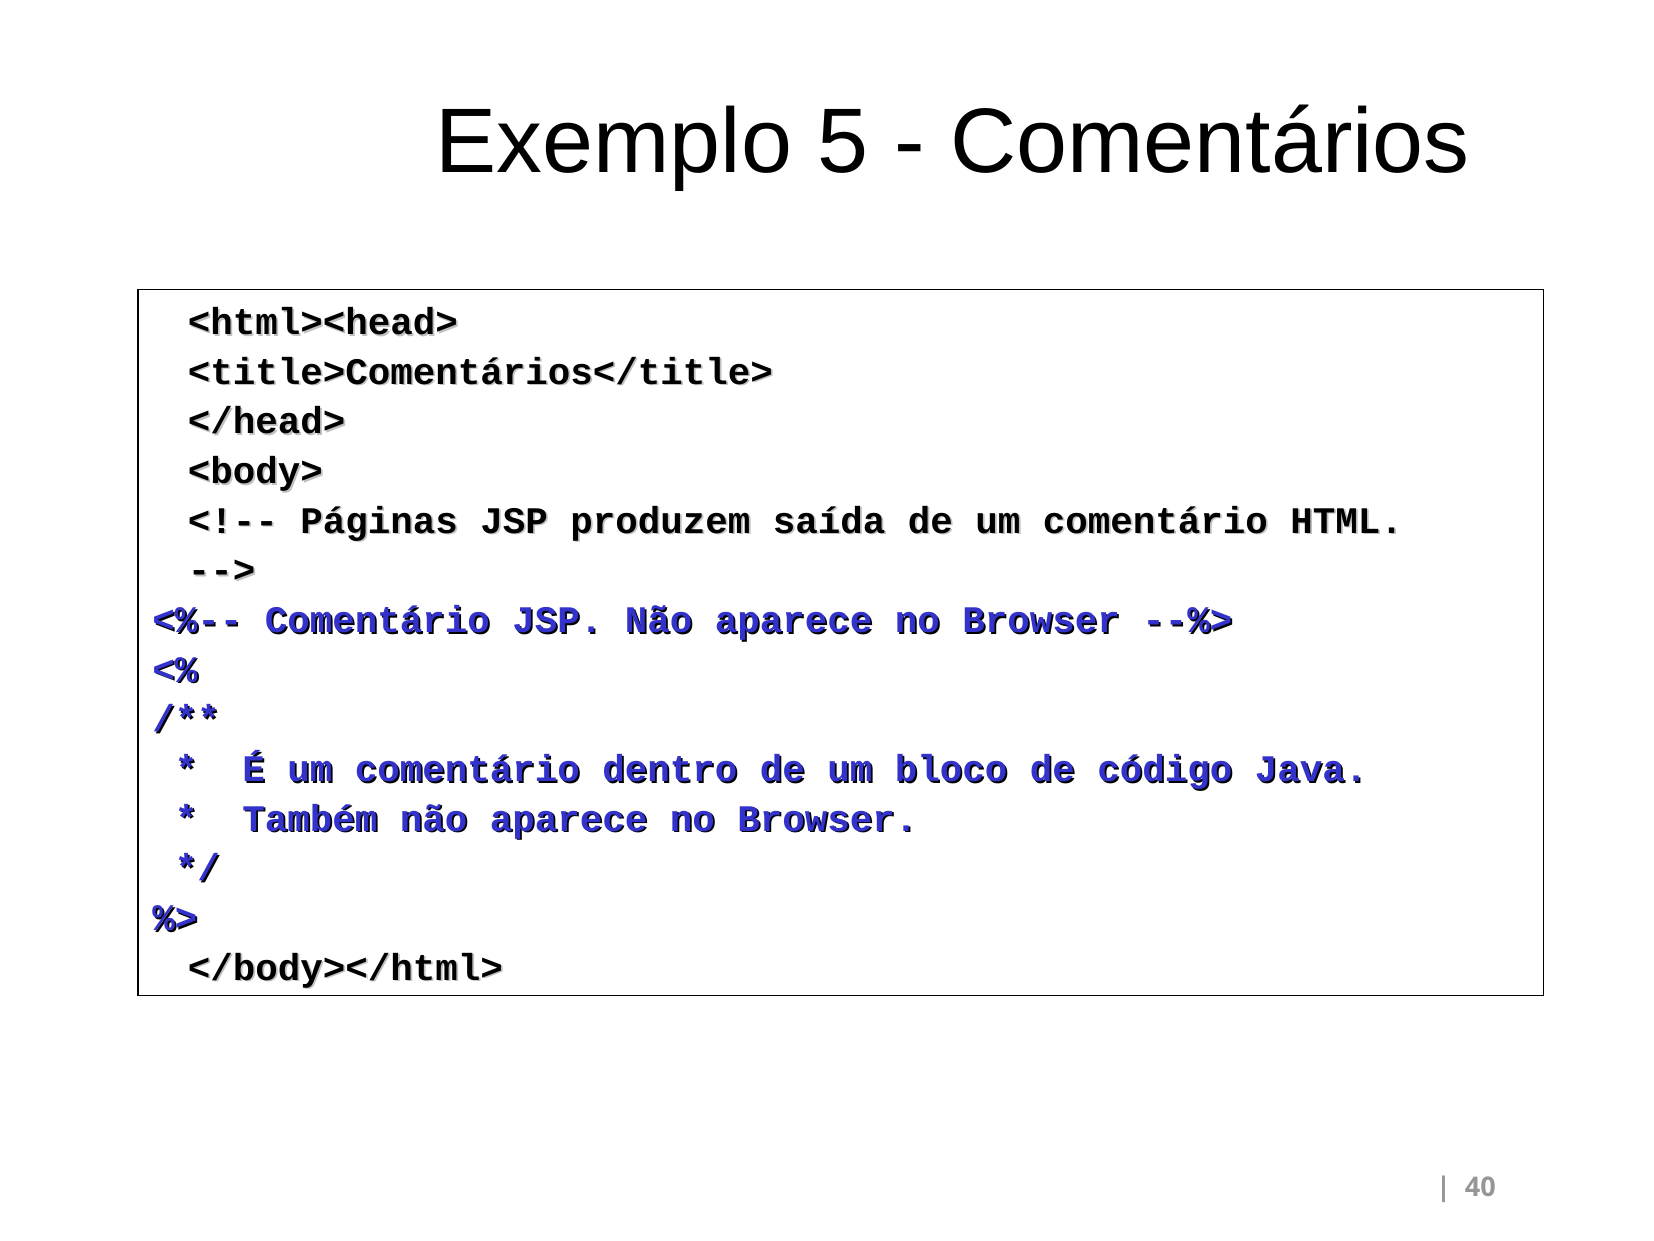

# Exemplo 5 - Comentários
<html><head>
<title>Comentários</title>
</head>
<body>
<!-- Páginas JSP produzem saída de um comentário HTML.
-->
<%-- Comentário JSP. Não aparece no Browser --%>
<%
/**
 * É um comentário dentro de um bloco de código Java.
 * Também não aparece no Browser.
 */
%>
</body></html>